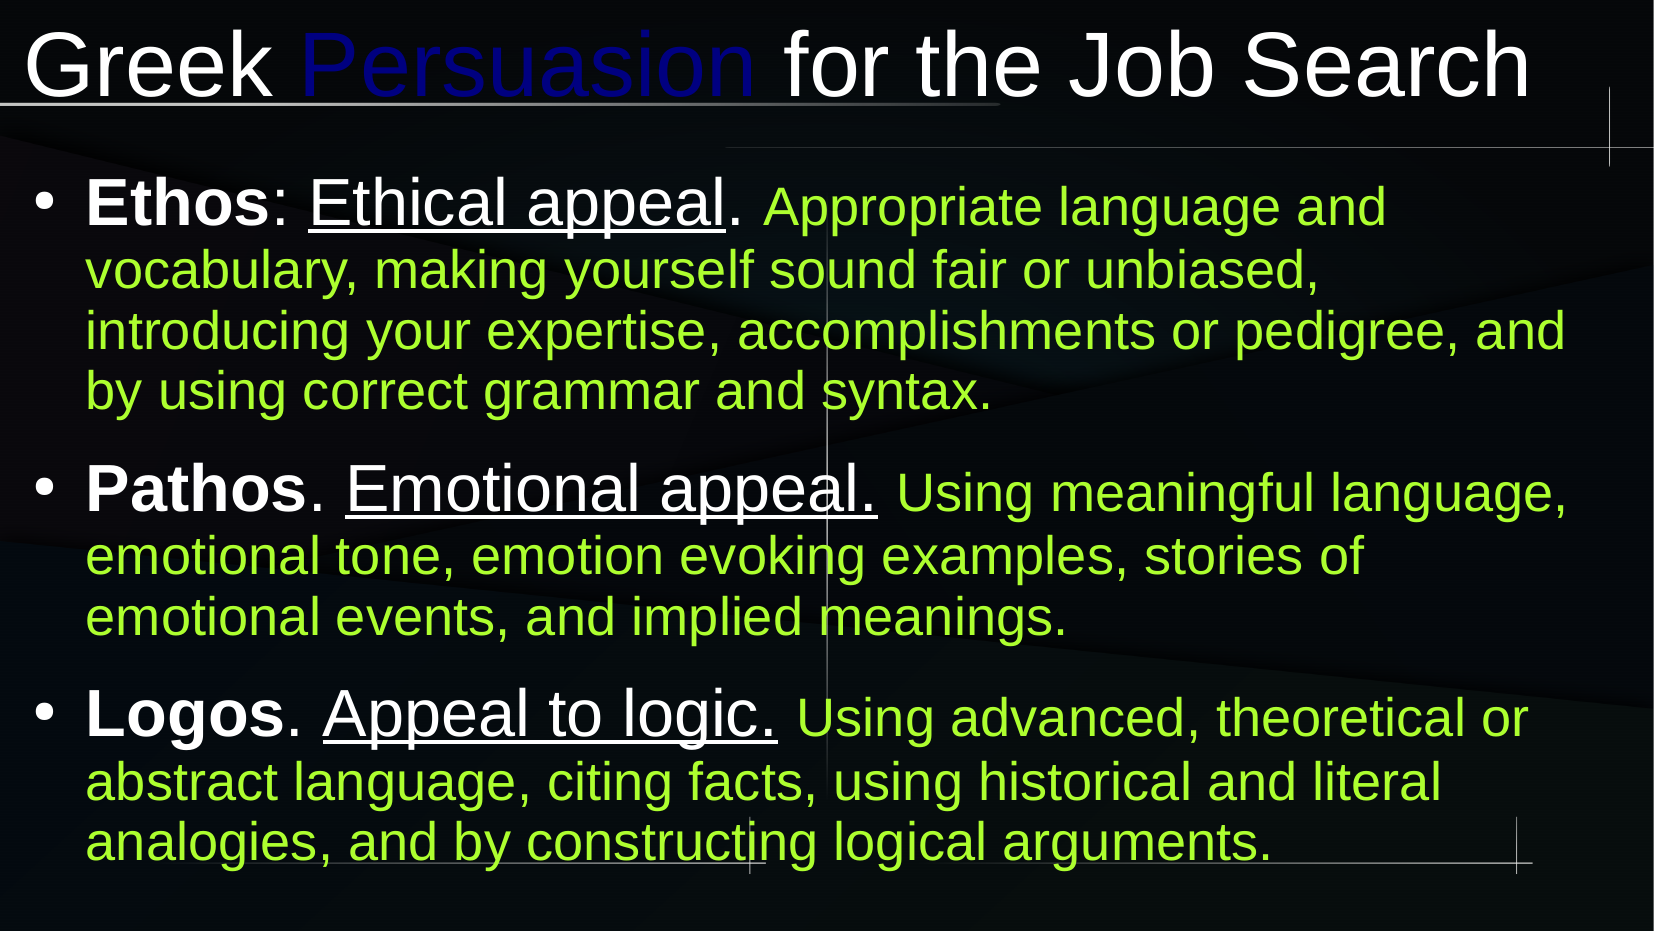

# Greek Persuasion for the Job Search
Ethos: Ethical appeal. Appropriate language and vocabulary, making yourself sound fair or unbiased, introducing your expertise, accomplishments or pedigree, and by using correct grammar and syntax.
Pathos. Emotional appeal. Using meaningful language, emotional tone, emotion evoking examples, stories of emotional events, and implied meanings.
Logos. Appeal to logic. Using advanced, theoretical or abstract language, citing facts, using historical and literal analogies, and by constructing logical arguments.